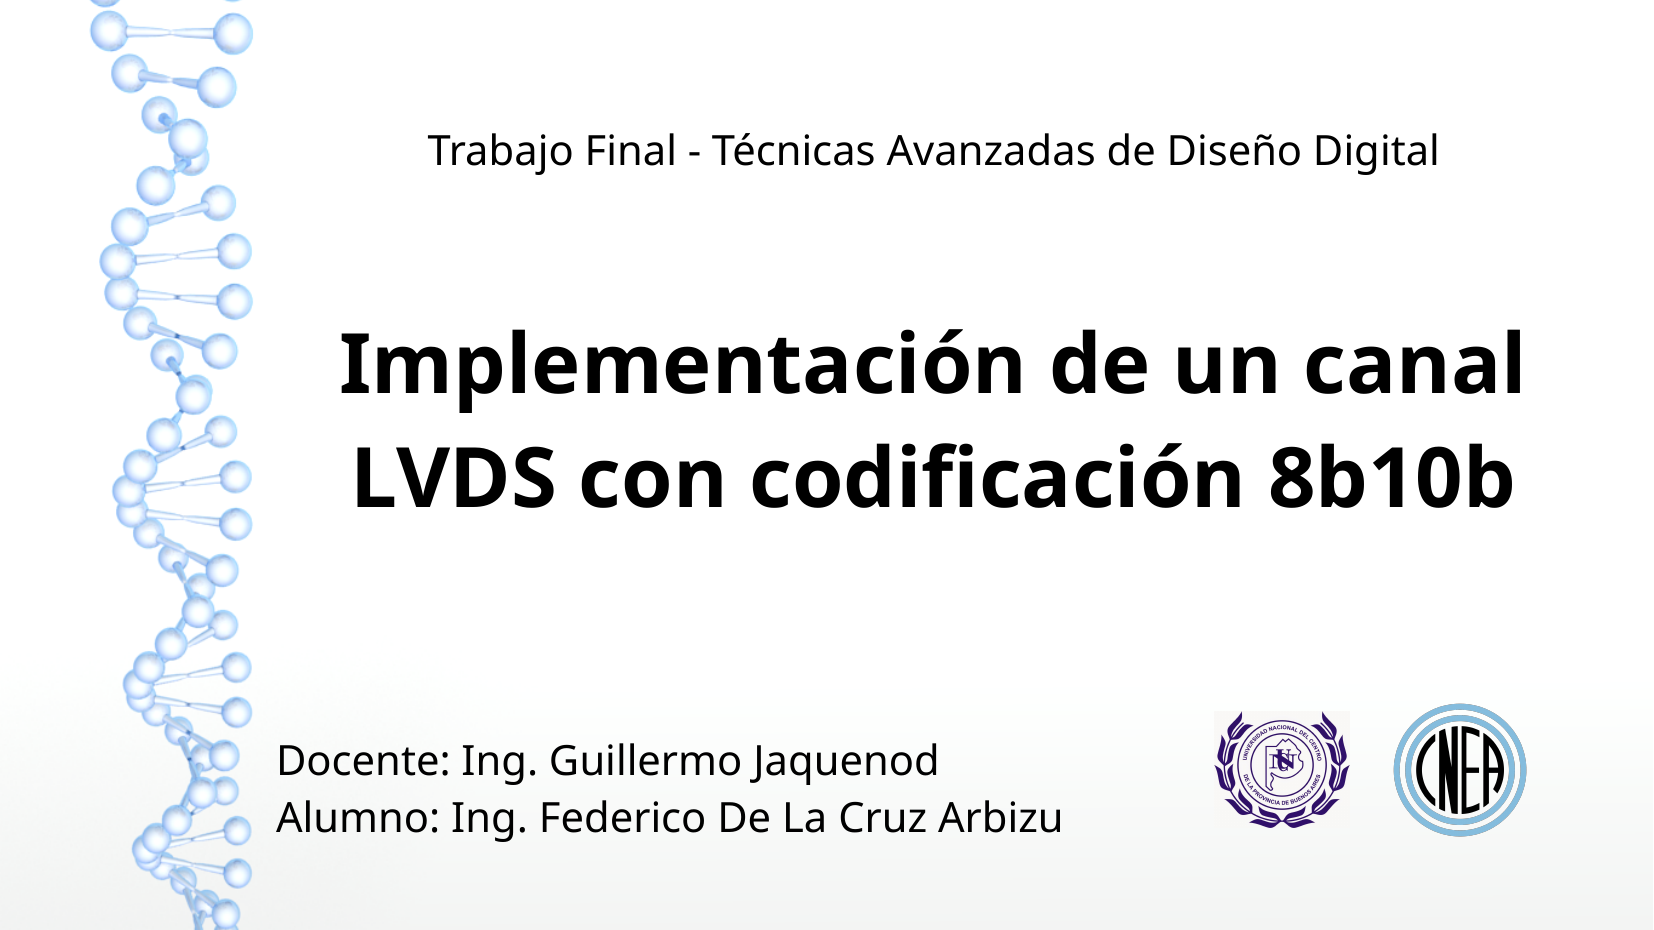

Trabajo Final - Técnicas Avanzadas de Diseño Digital
# Implementación de un canal LVDS con codificación 8b10b
Docente: Ing. Guillermo Jaquenod
Alumno: Ing. Federico De La Cruz Arbizu
1